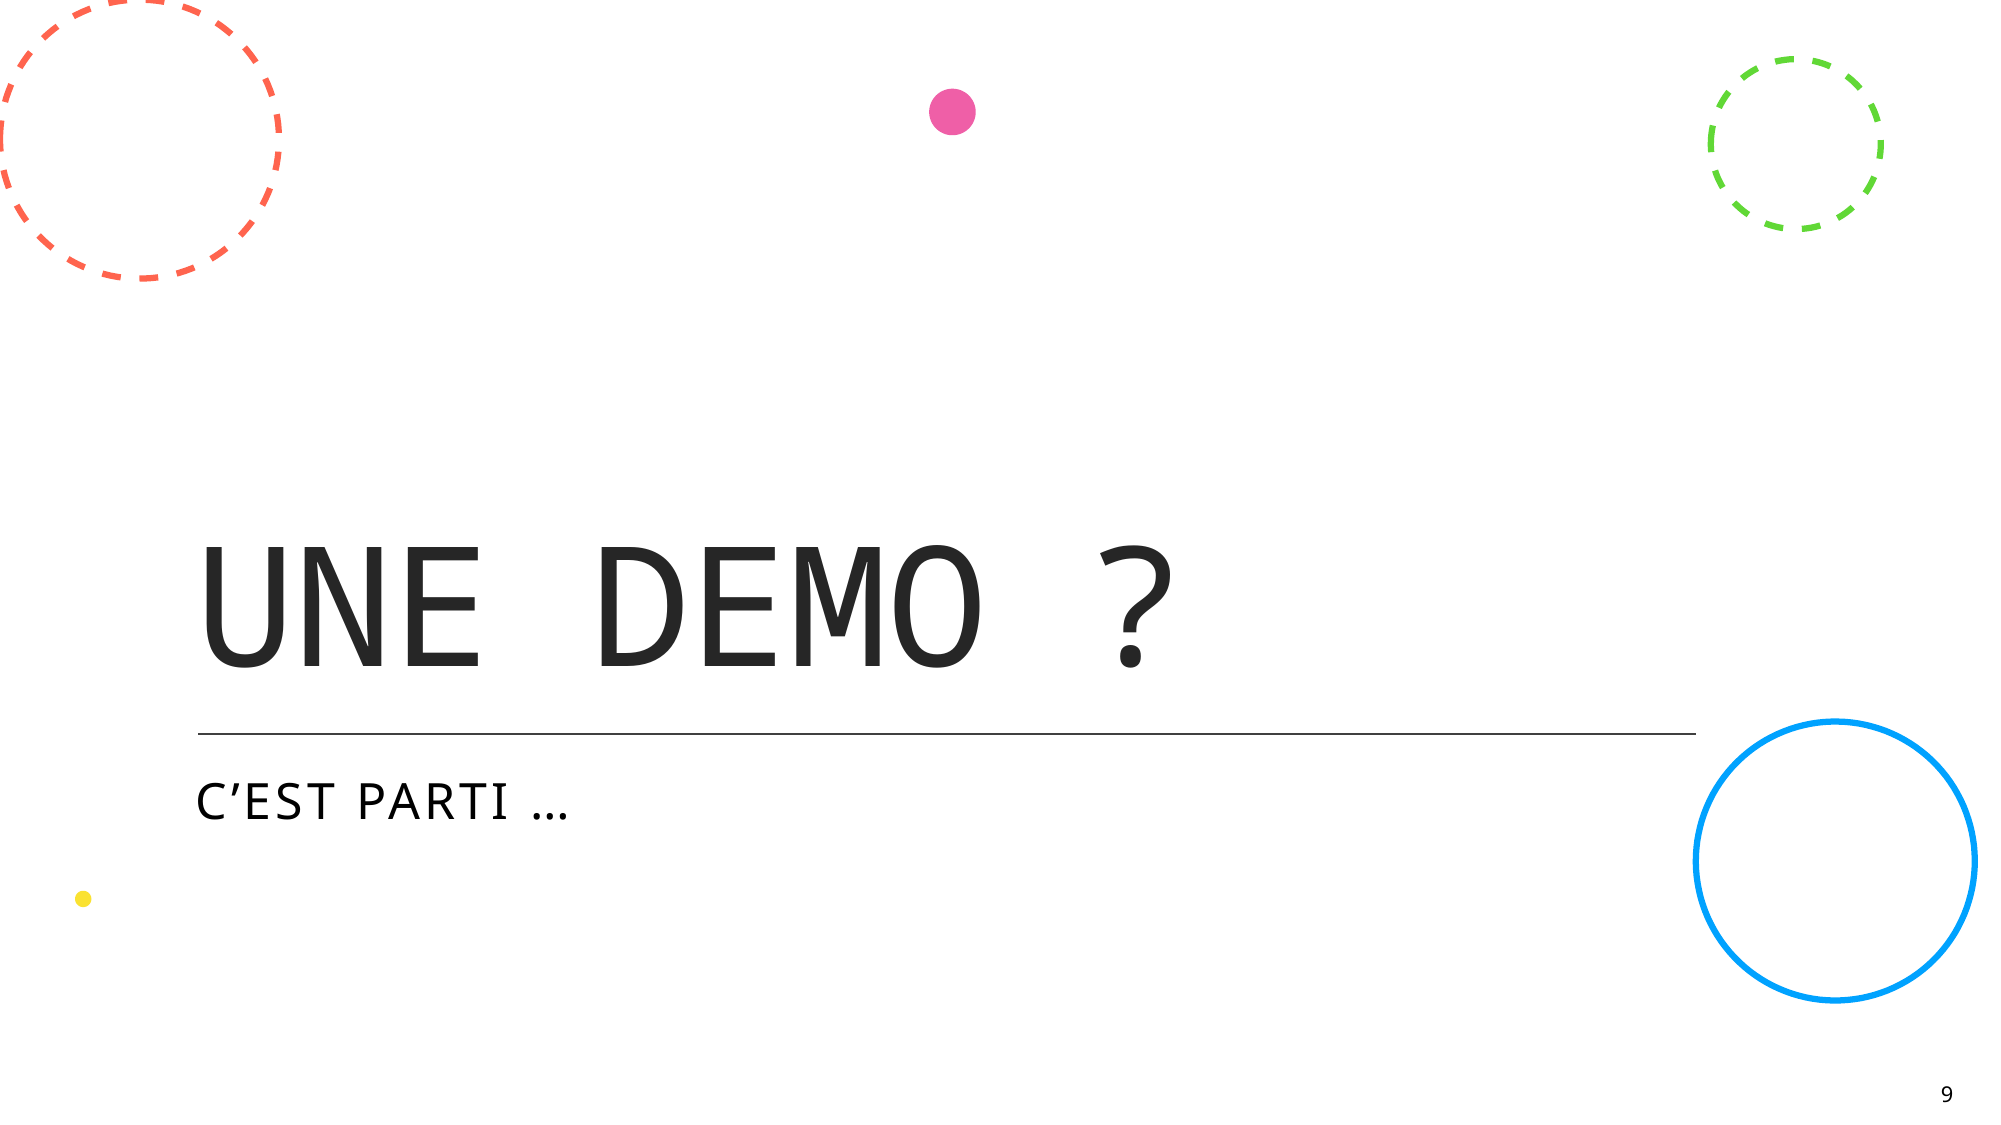

# UNE DEMO ?
C’est parti …